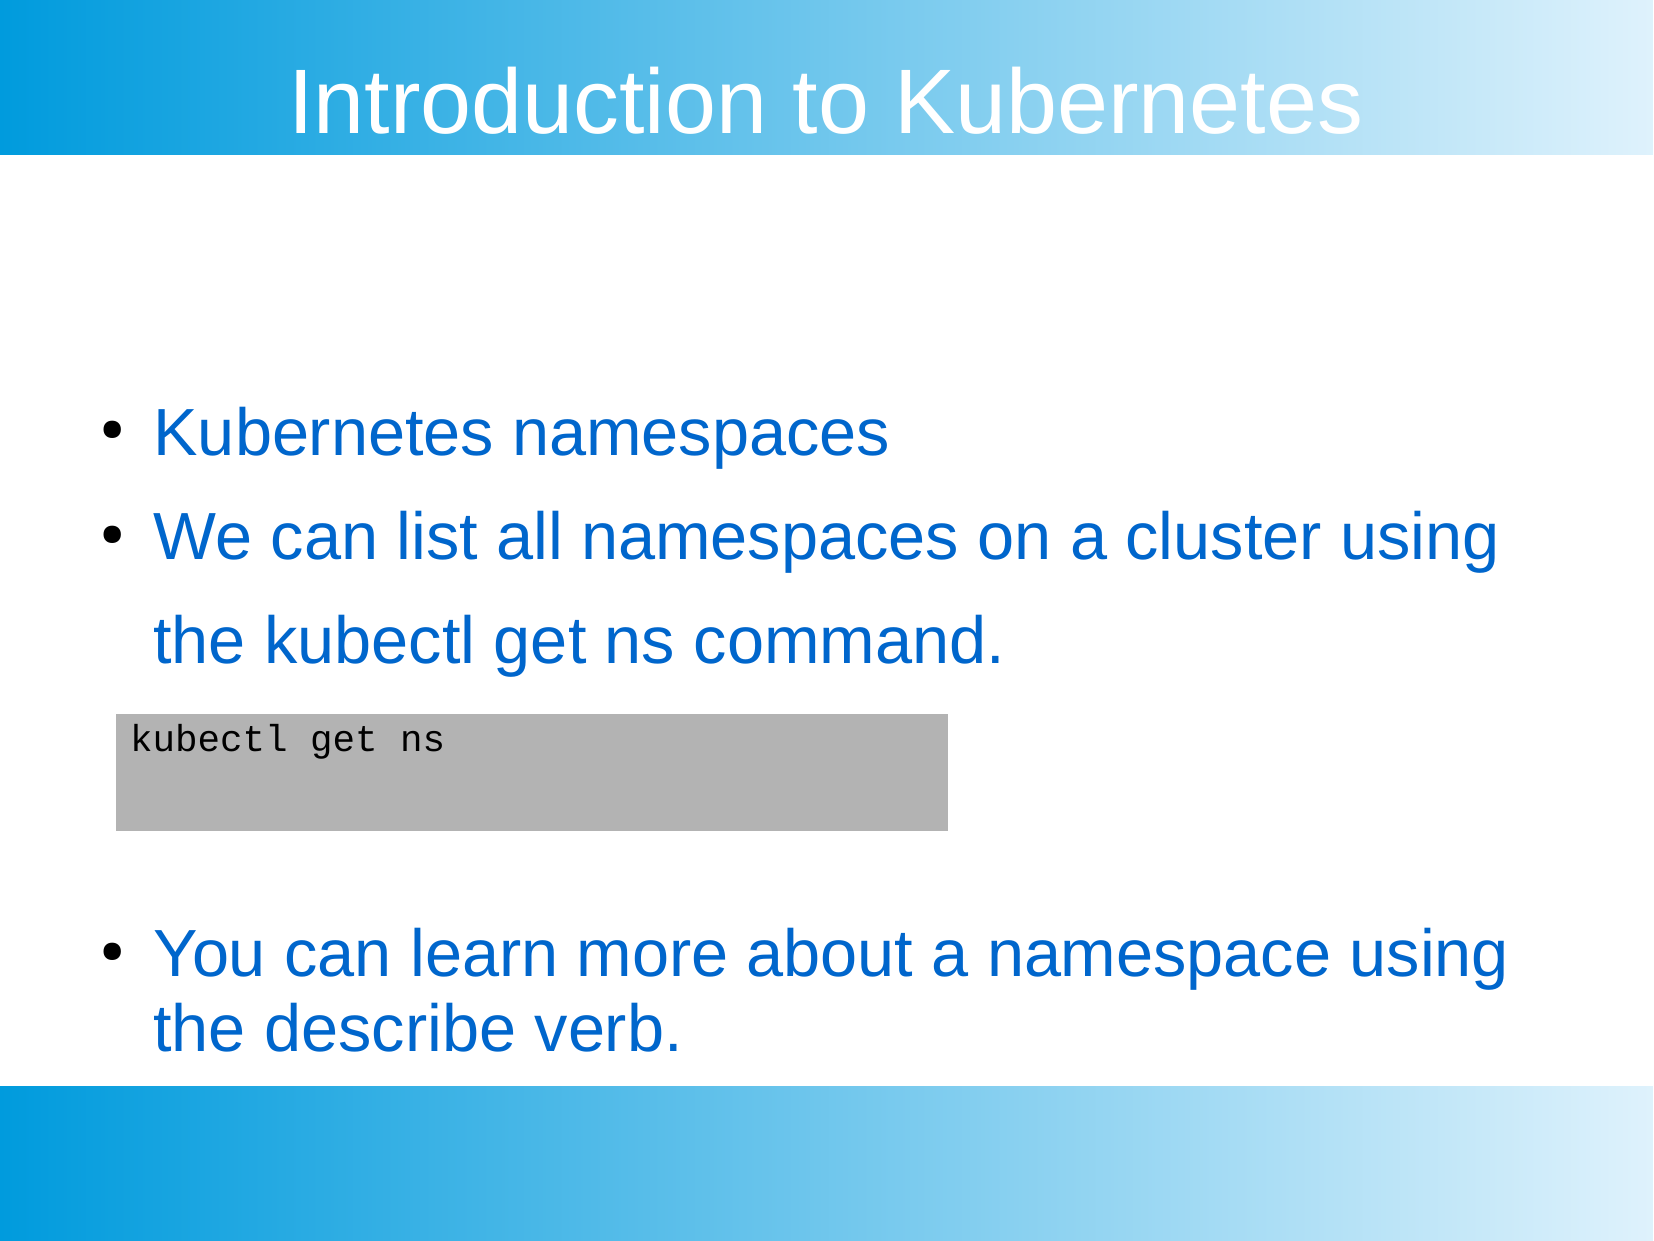

# Introduction to Kubernetes
Kubernetes namespaces
We can list all namespaces on a cluster using
the kubectl get ns command.
You can learn more about a namespace using the describe verb.
| kubectl get ns |
| --- |